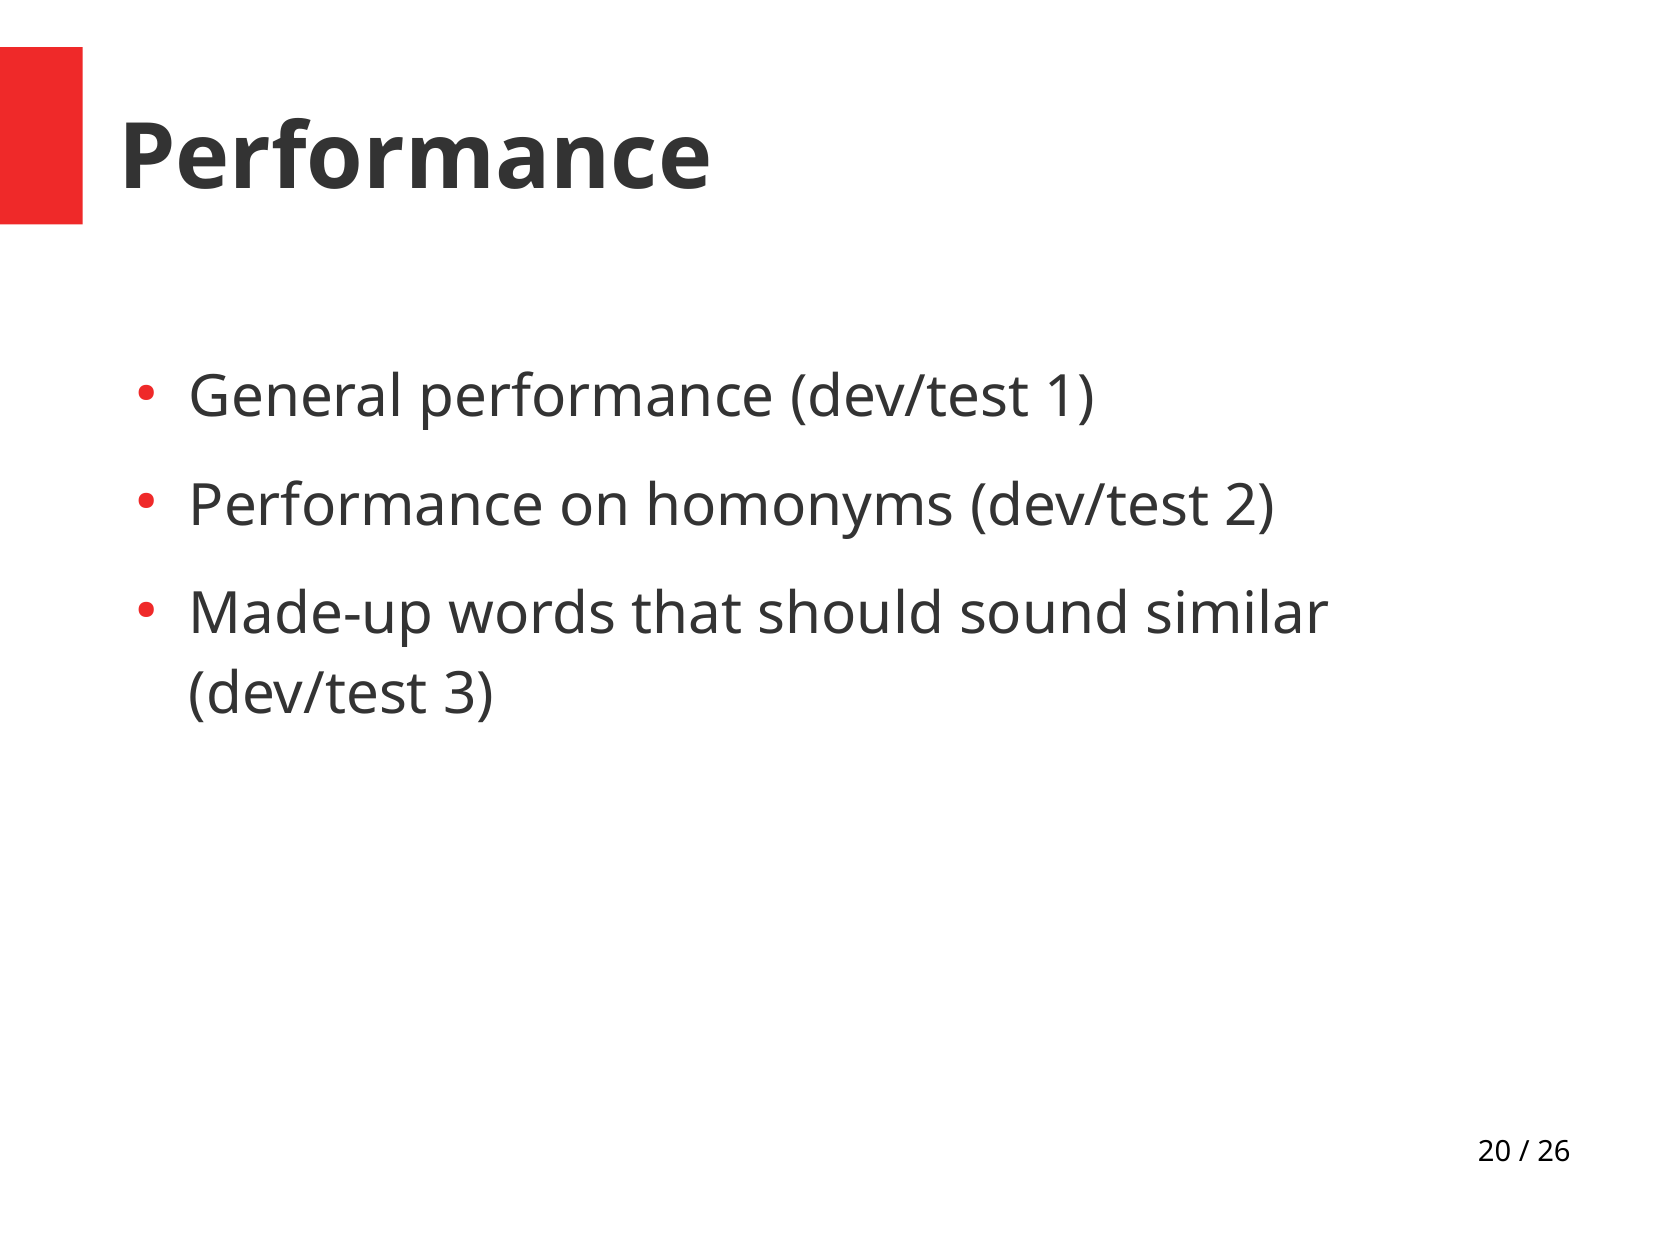

# Performance
General performance (dev/test 1)
Performance on homonyms (dev/test 2)
Made-up words that should sound similar (dev/test 3)
20